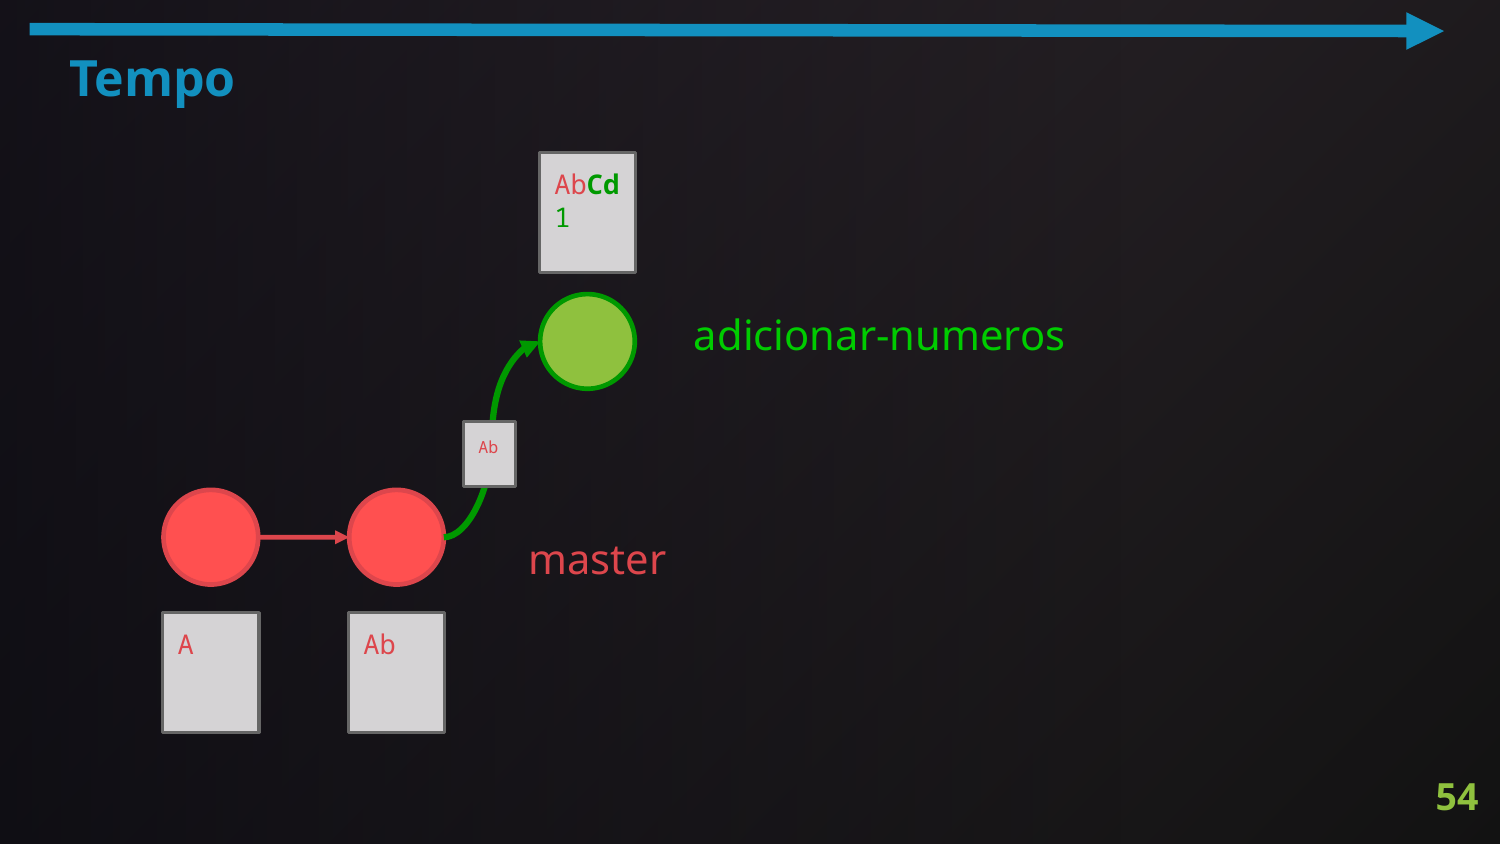

Tempo
AbCd
1
adicionar-numeros
Ab
master
A
Ab